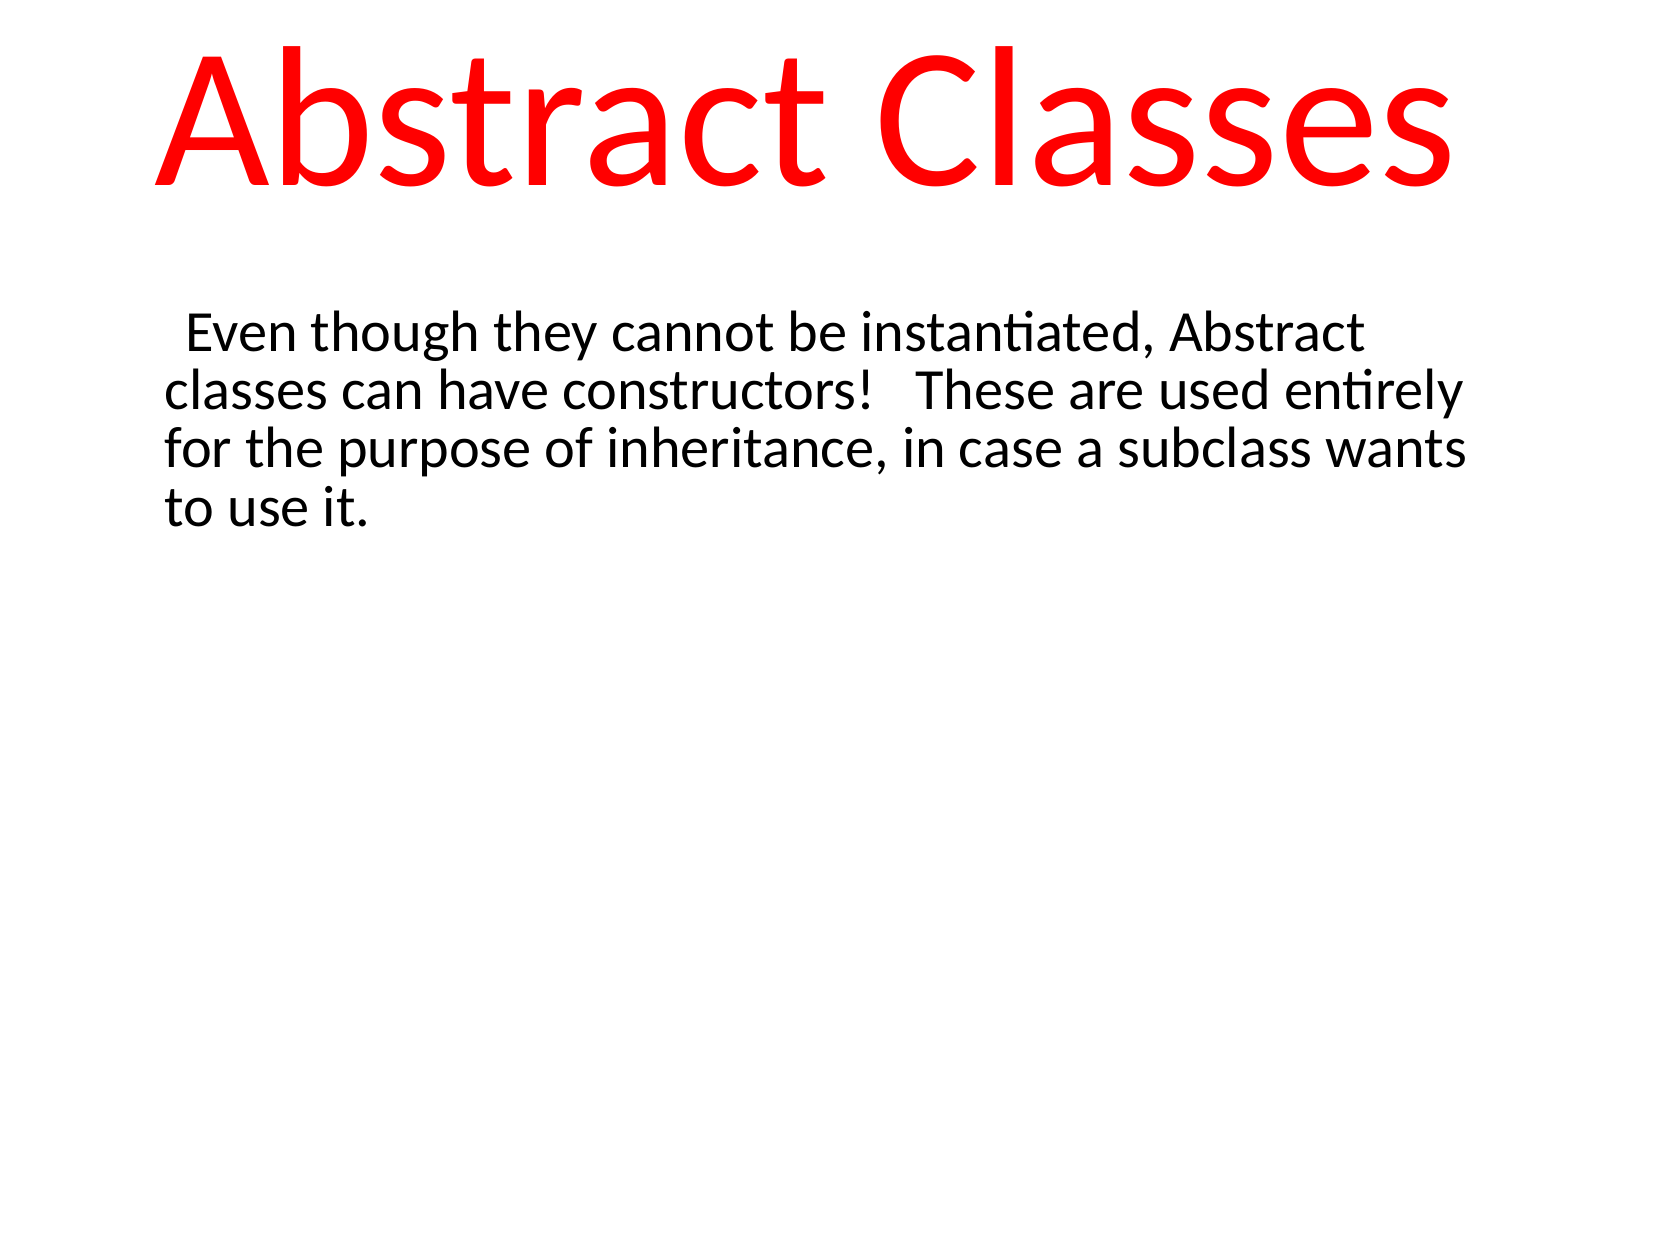

Abstract Classes
Even though they cannot be instantiated, Abstract classes can have constructors! These are used entirely for the purpose of inheritance, in case a subclass wants to use it.